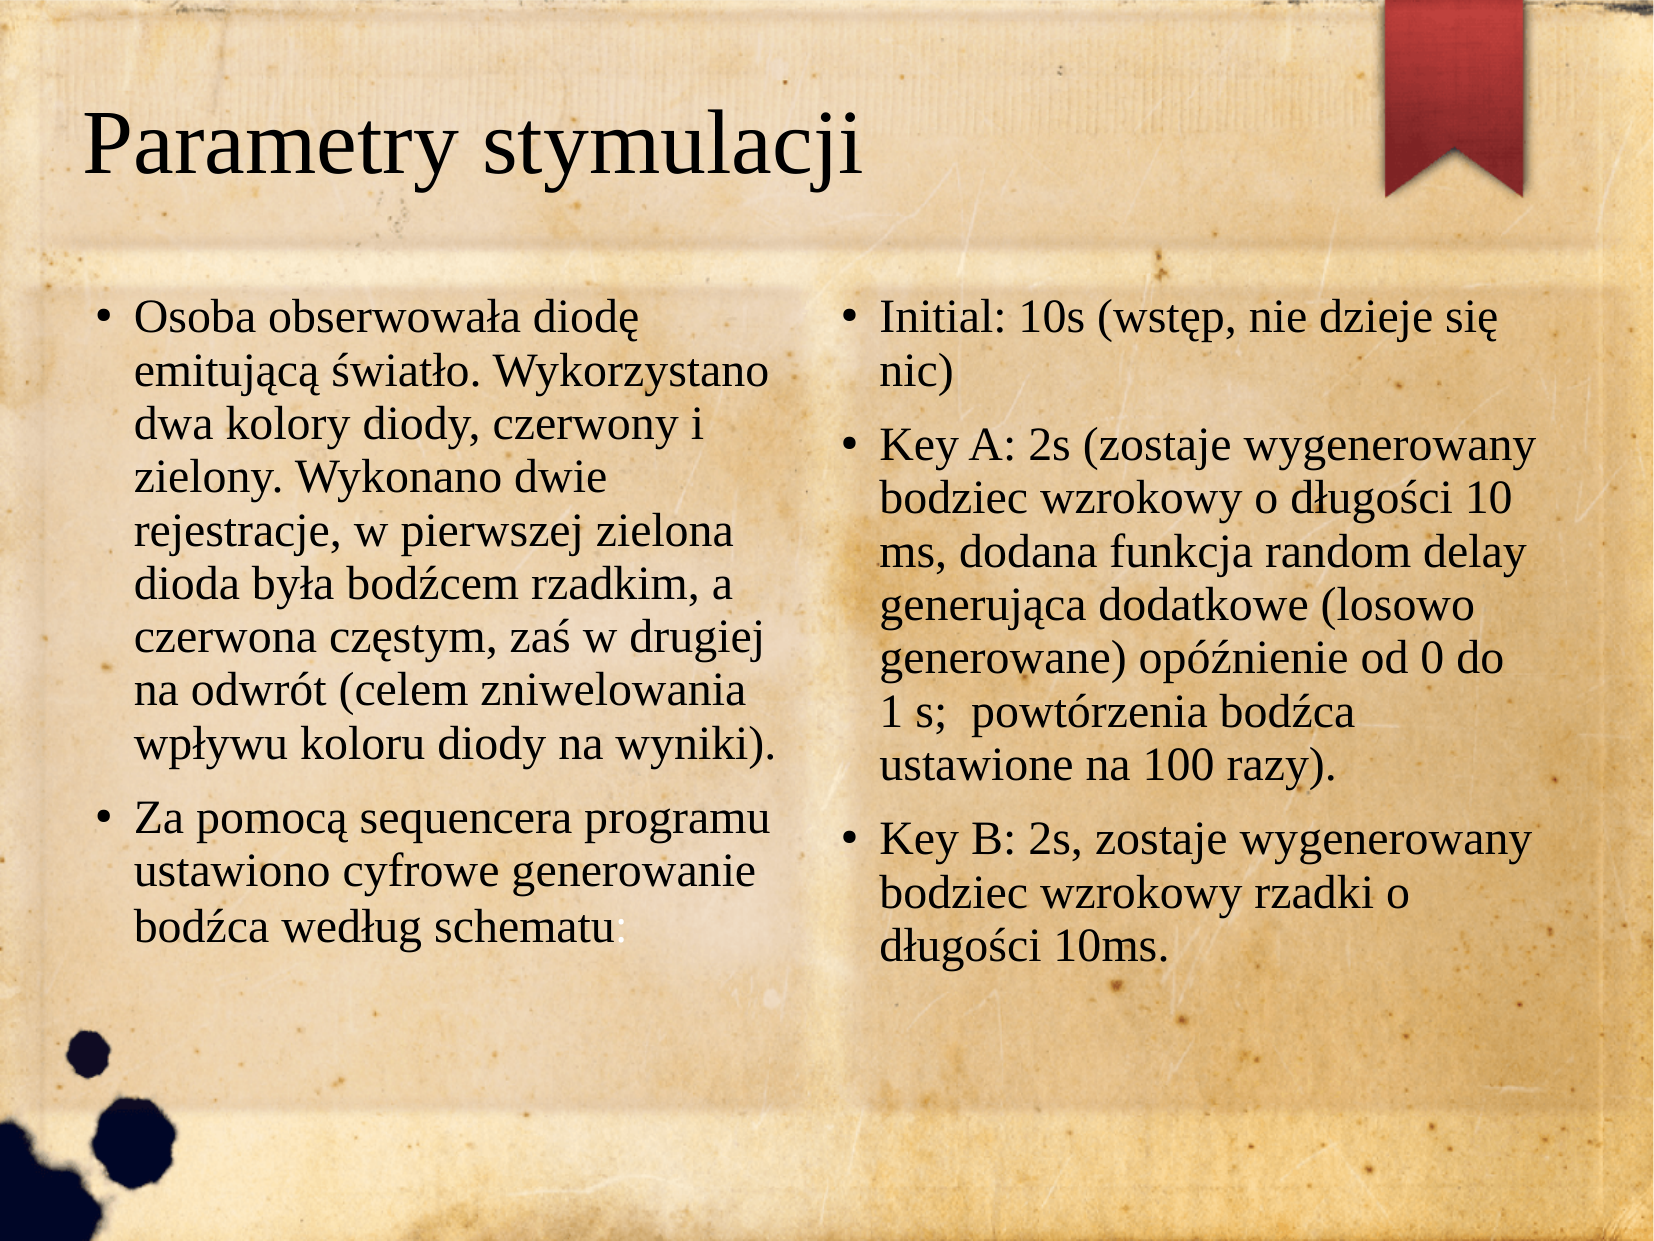

# Parametry stymulacji
Osoba obserwowała diodę emitującą światło. Wykorzystano dwa kolory diody, czerwony i zielony. Wykonano dwie rejestracje, w pierwszej zielona dioda była bodźcem rzadkim, a czerwona częstym, zaś w drugiej na odwrót (celem zniwelowania wpływu koloru diody na wyniki).
Za pomocą sequencera programu ustawiono cyfrowe generowanie bodźca według schematu:
Initial: 10s (wstęp, nie dzieje się nic)
Key A: 2s (zostaje wygenerowany bodziec wzrokowy o długości 10 ms, dodana funkcja random delay generująca dodatkowe (losowo generowane) opóźnienie od 0 do 1 s; powtórzenia bodźca ustawione na 100 razy).
Key B: 2s, zostaje wygenerowany bodziec wzrokowy rzadki o długości 10ms.